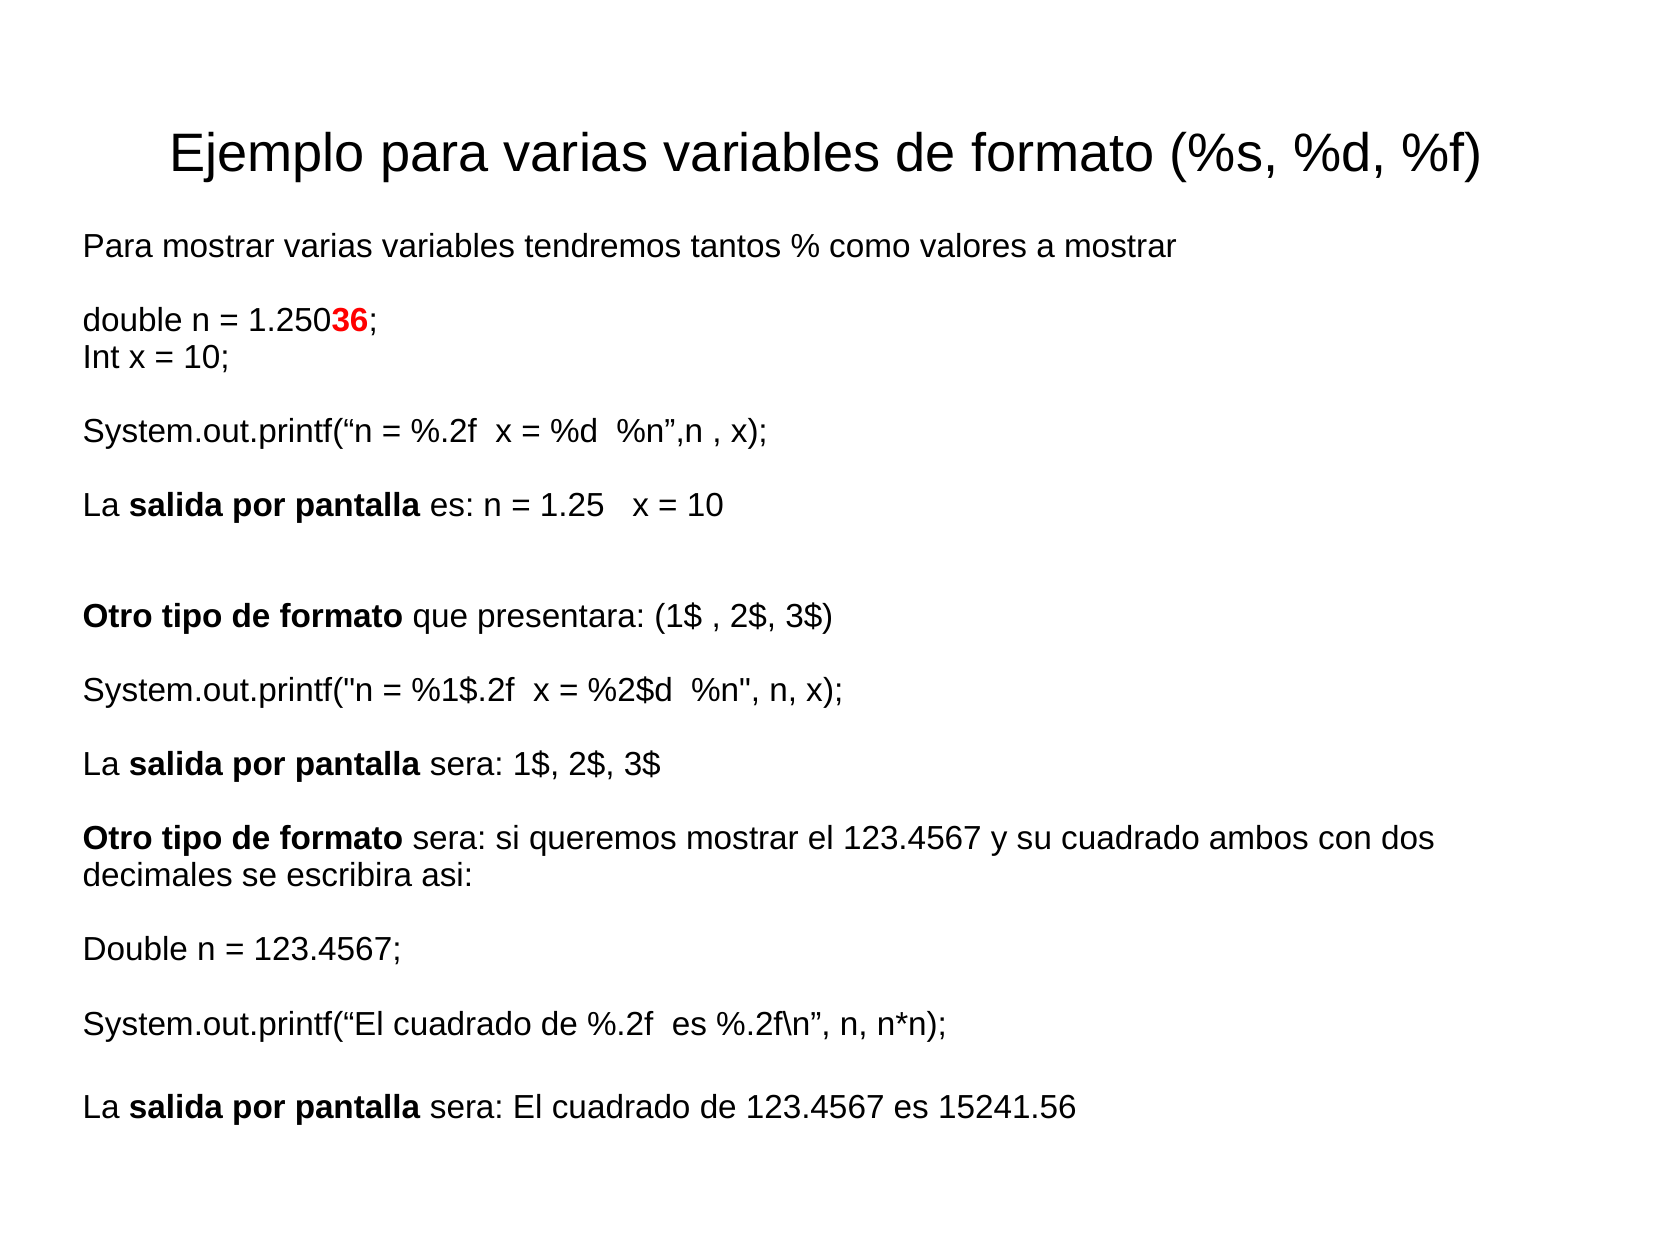

# Ejemplo para varias variables de formato (%s, %d, %f)
Para mostrar varias variables tendremos tantos % como valores a mostrar
double n = 1.25036;
Int x = 10;
System.out.printf(“n = %.2f x = %d %n”,n , x);
La salida por pantalla es: n = 1.25 x = 10
Otro tipo de formato que presentara: (1$ , 2$, 3$)
System.out.printf("n = %1$.2f x = %2$d %n", n, x);
La salida por pantalla sera: 1$, 2$, 3$
Otro tipo de formato sera: si queremos mostrar el 123.4567 y su cuadrado ambos con dos decimales se escribira asi:
Double n = 123.4567;
System.out.printf(“El cuadrado de %.2f es %.2f\n”, n, n*n);
La salida por pantalla sera: El cuadrado de 123.4567 es 15241.56